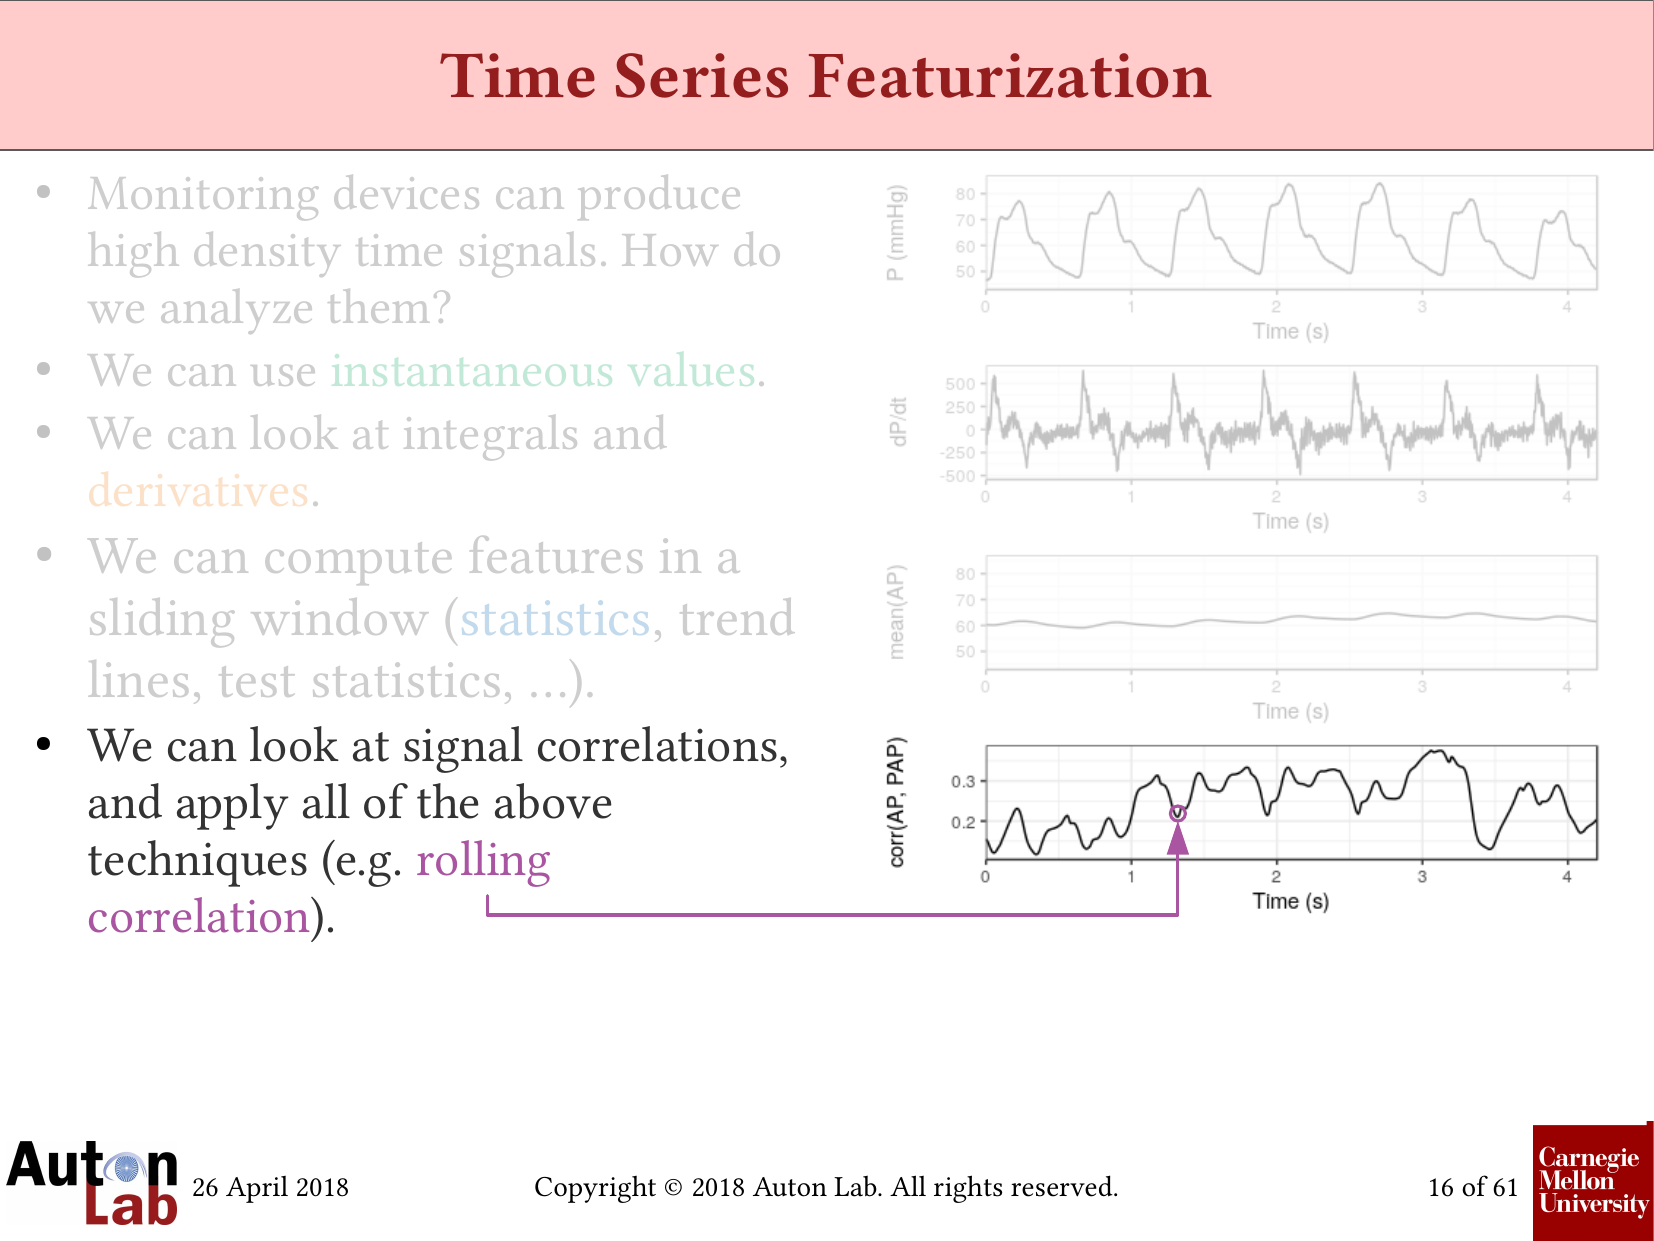

# Time Series Featurization
Monitoring devices can produce high density time signals. How do we analyze them?
We can use instantaneous values.
We can look at integrals and derivatives.
We can compute features in a sliding window (statistics, trend lines, test statistics, …).
We can look at signal correlations, and apply all of the above techniques (e.g. rolling correlation).
We can extract frequency components (Fourier transform, wavelet, spectral power, …).
26 April 2018
16